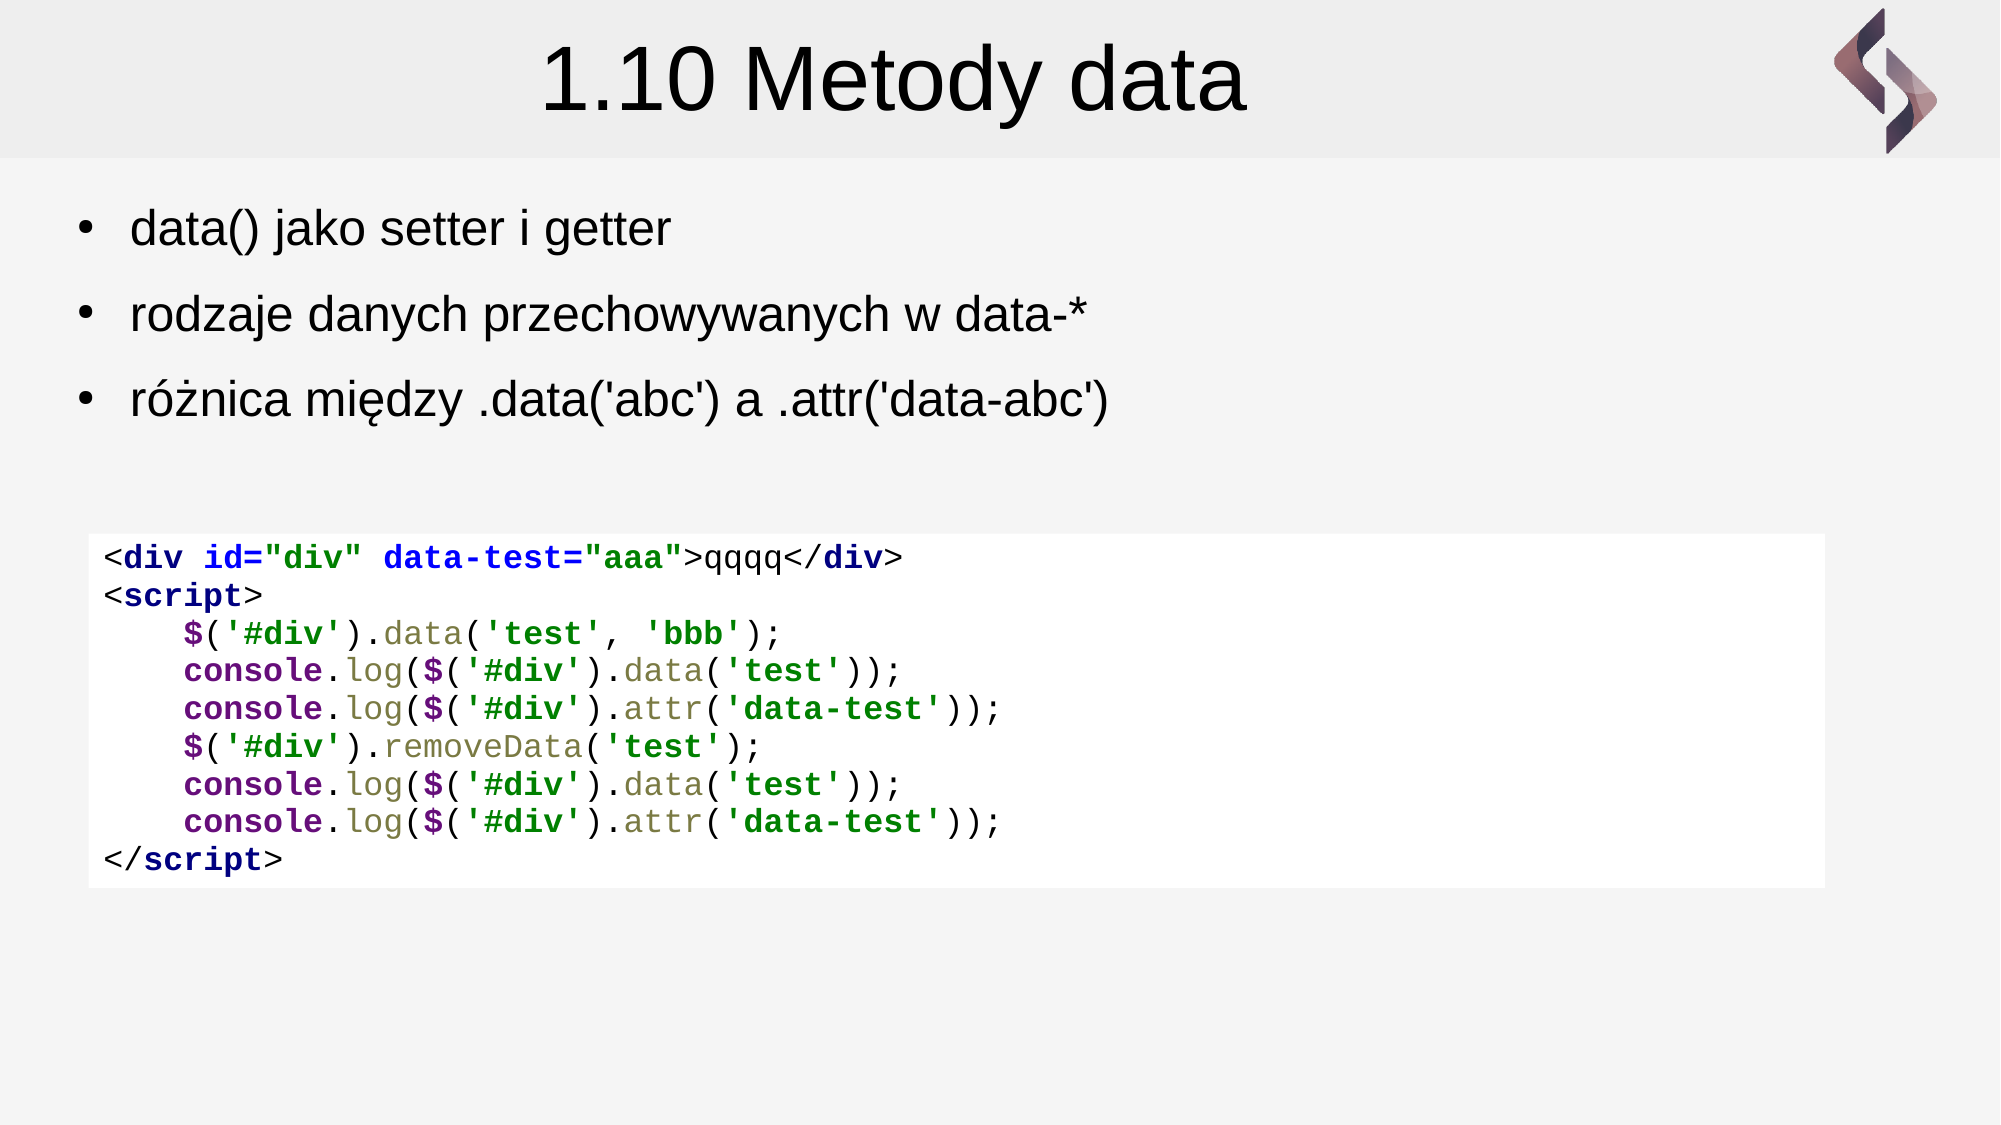

# 1.10 Metody data
data() jako setter i getter
rodzaje danych przechowywanych w data-*
różnica między .data('abc') a .attr('data-abc')
<div id="div" data-test="aaa">qqqq</div>
<script>
 $('#div').data('test', 'bbb');
 console.log($('#div').data('test'));
 console.log($('#div').attr('data-test'));
 $('#div').removeData('test');
 console.log($('#div').data('test'));
 console.log($('#div').attr('data-test'));
</script>